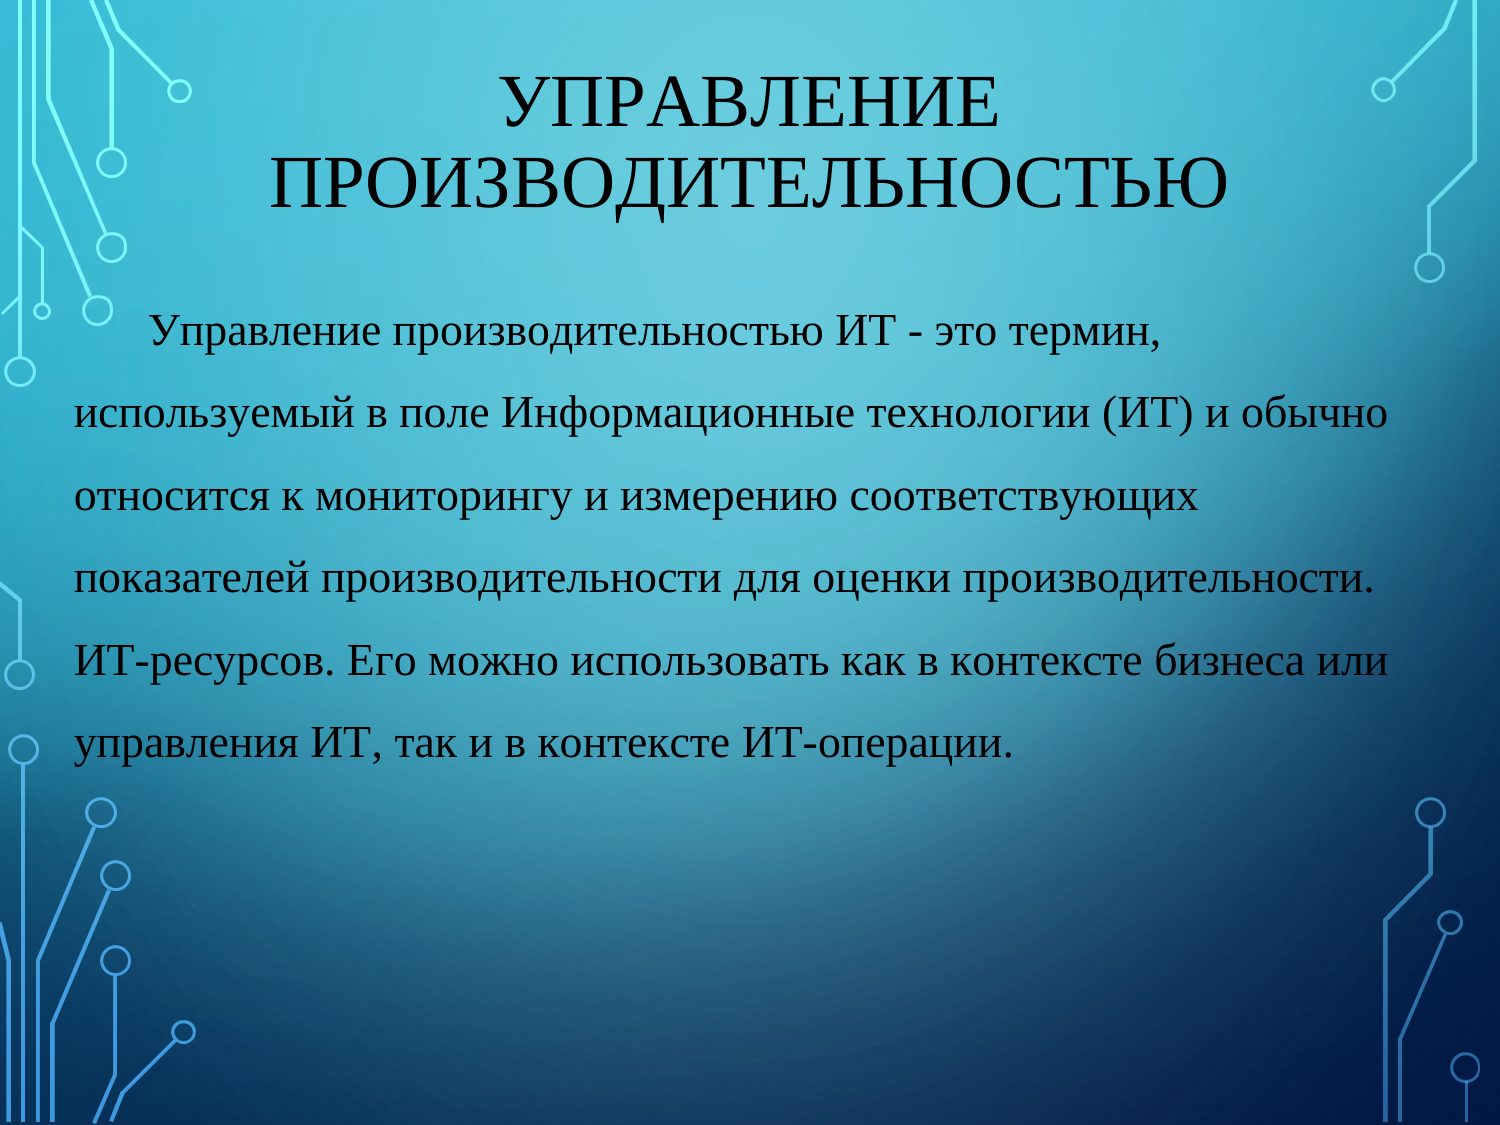

УПРАВЛЕНИЕ ПРОИЗВОДИТЕЛЬНОСТЬЮ
	Управление производительностью ИТ - это термин, используемый в поле Информационные технологии (ИТ) и обычно относится к мониторингу и измерению соответствующих показателей производительности для оценки производительности. ИТ-ресурсов. Его можно использовать как в контексте бизнеса или управления ИТ, так и в контексте ИТ-операции.